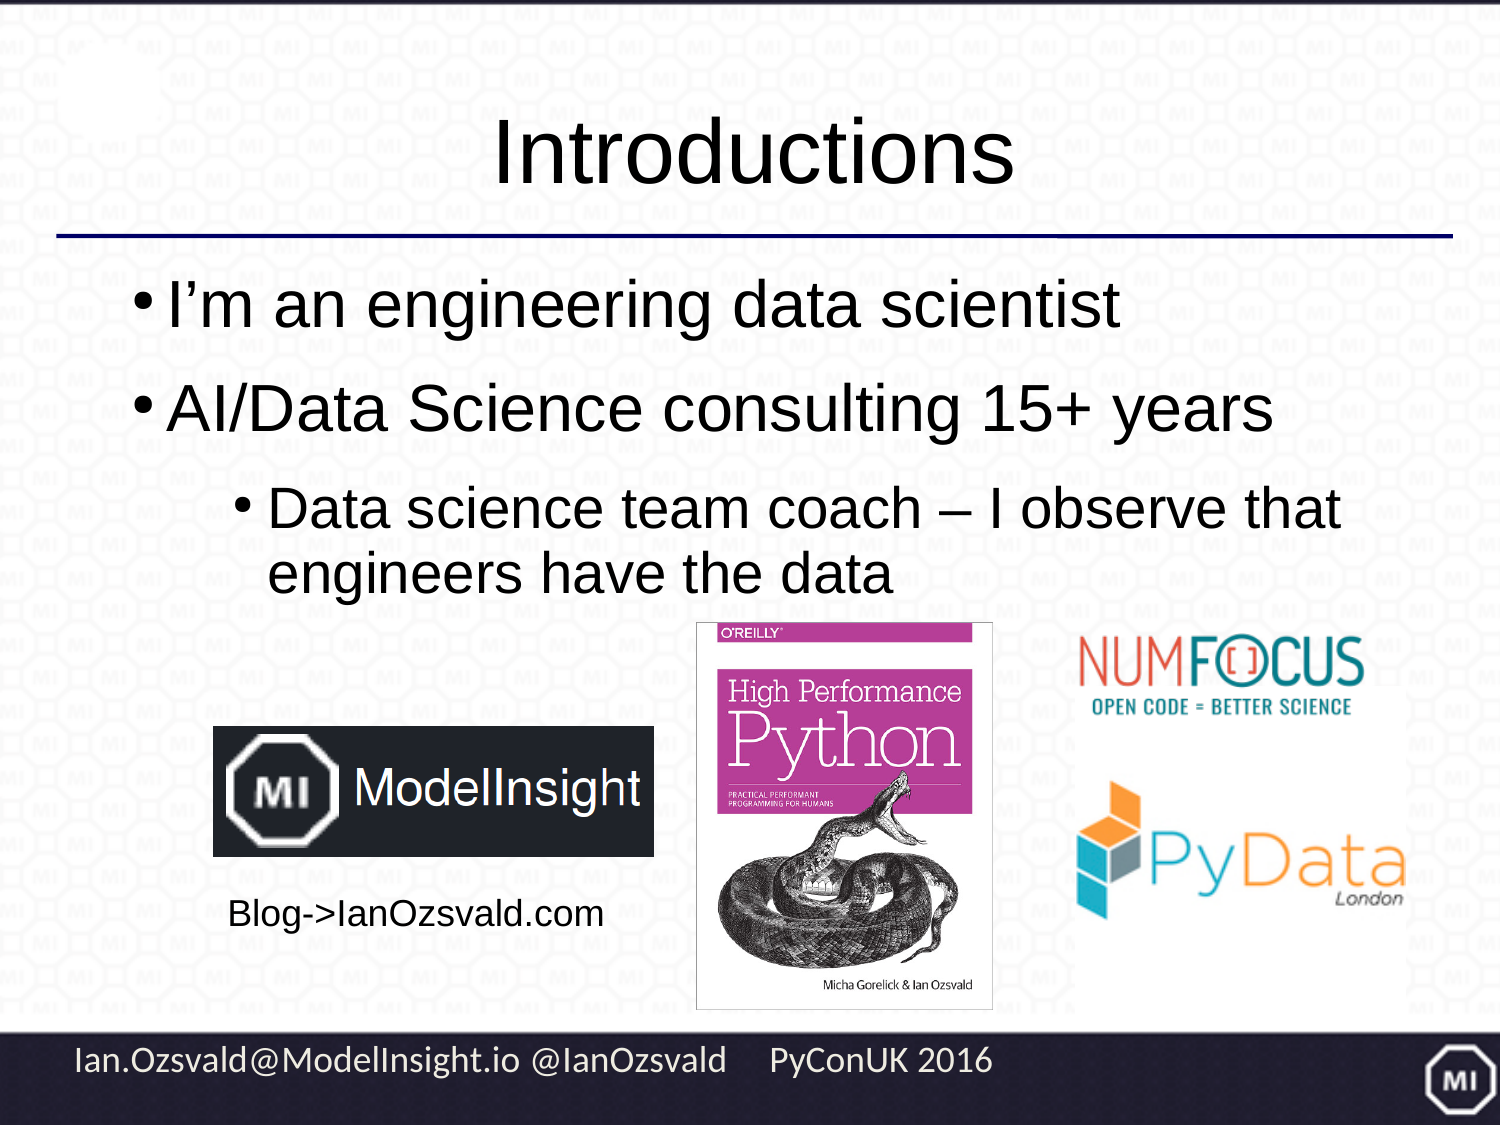

# Introductions
I’m an engineering data scientist
AI/Data Science consulting 15+ years
Data science team coach – I observe that engineers have the data
Blog->IanOzsvald.com